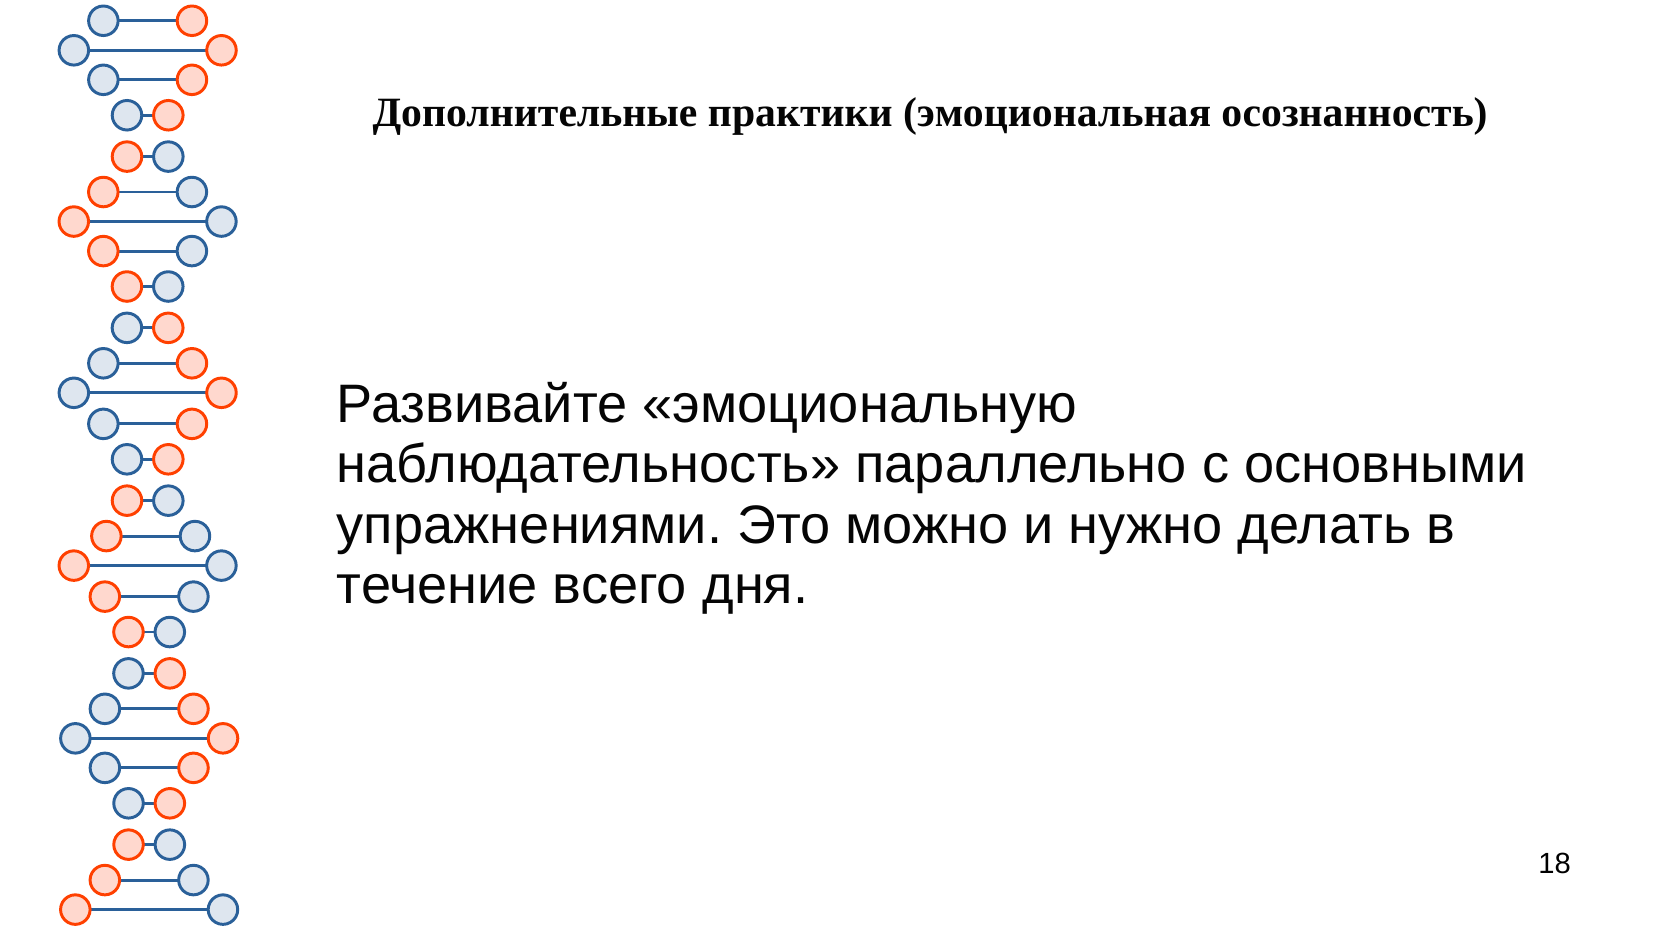

# Дополнительные практики (эмоциональная осознанность)
Развивайте «эмоциональную наблюдательность» параллельно с основными упражнениями. Это можно и нужно делать в течение всего дня.
18